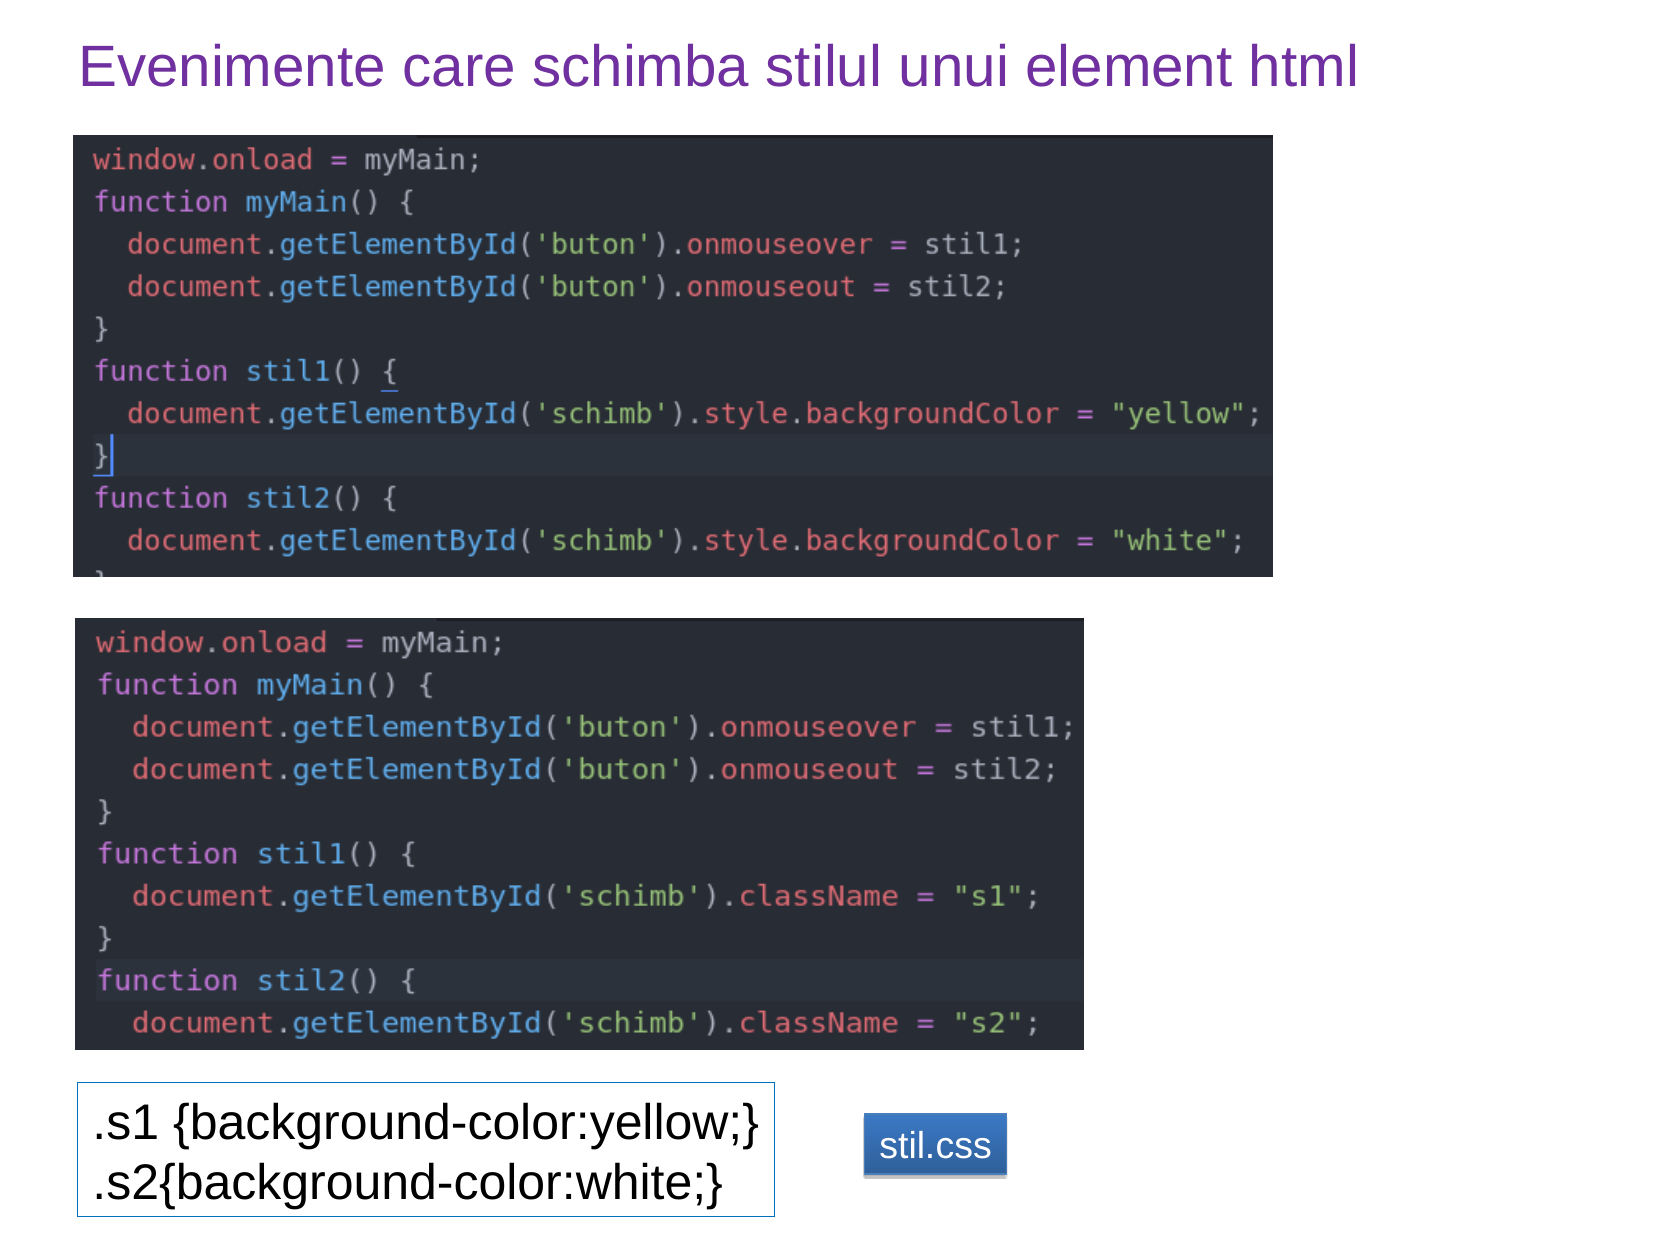

Evenimente care schimba stilul unui element html
.s1 {background-color:yellow;}
.s2{background-color:white;}
stil.css